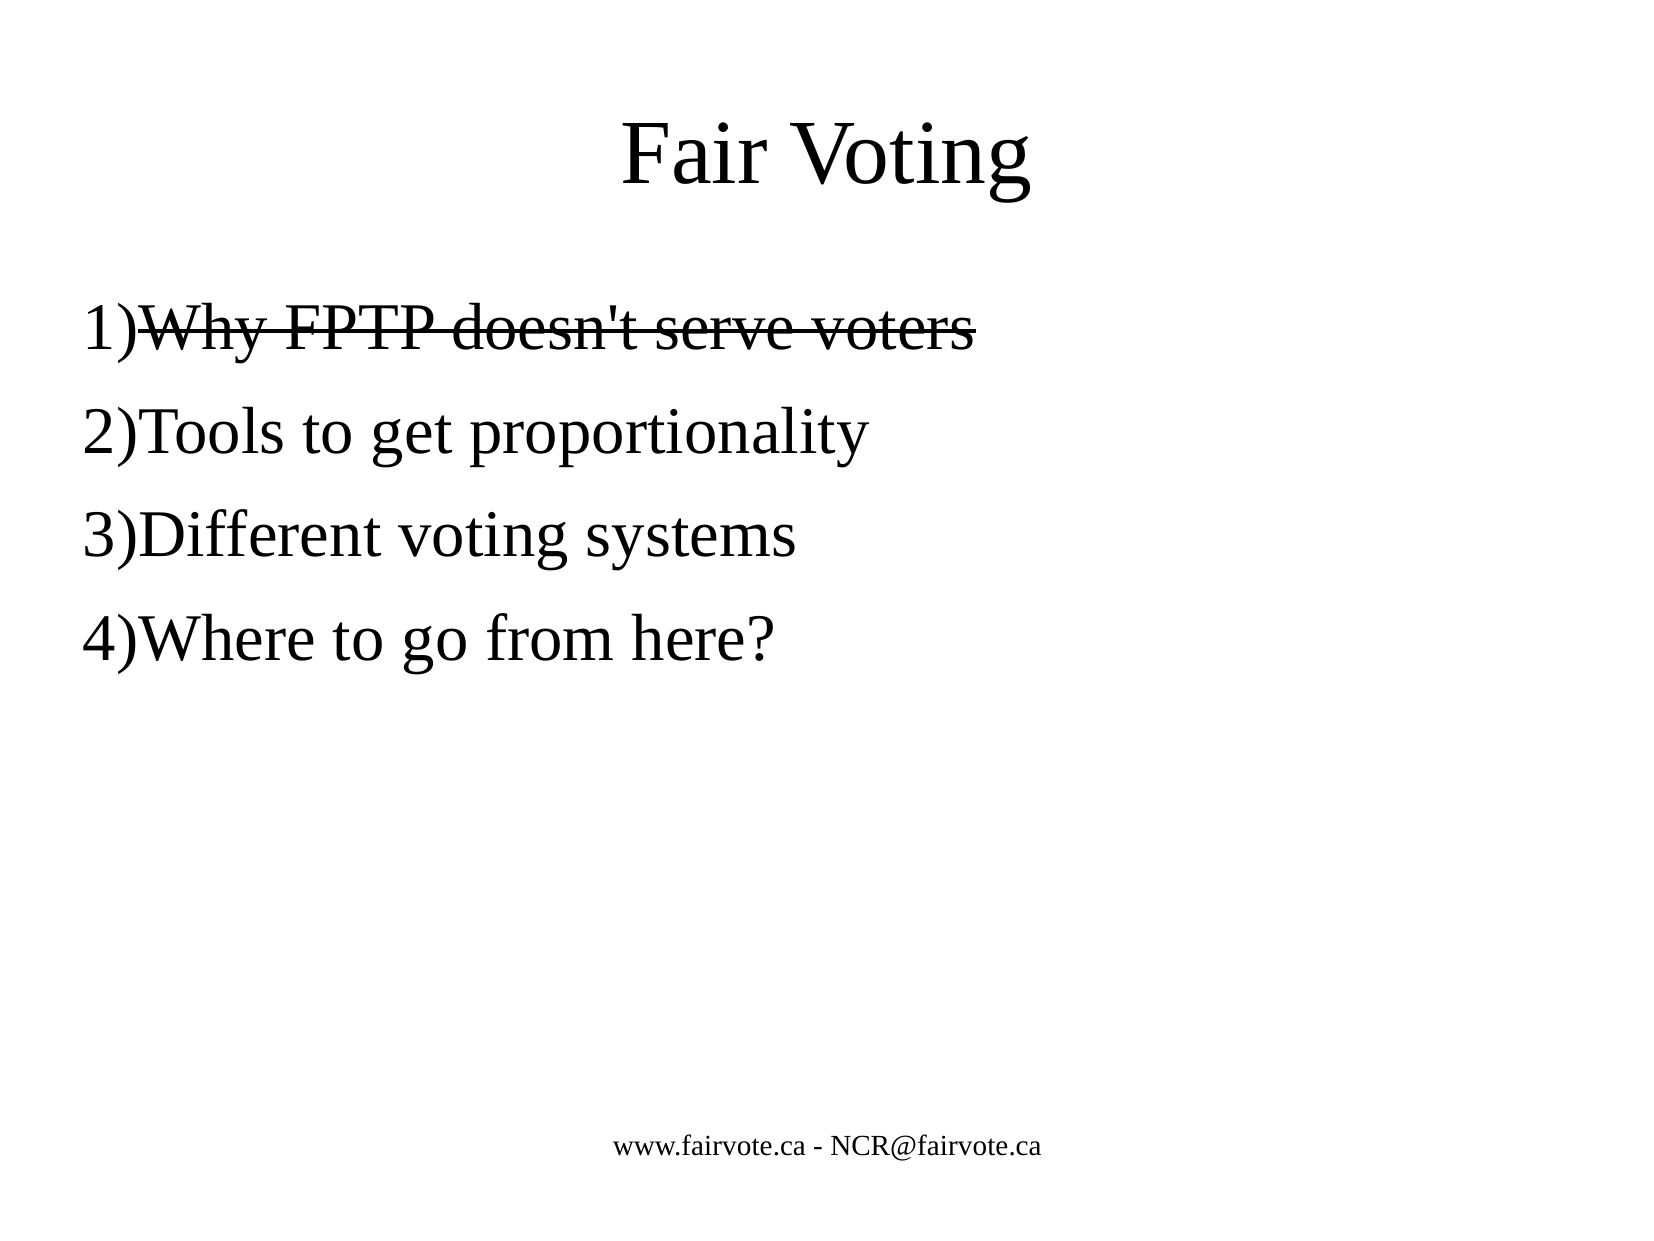

# Fair Voting
Why FPTP doesn't serve voters
Tools to get proportionality
Different voting systems
Where to go from here?
www.fairvote.ca - NCR@fairvote.ca